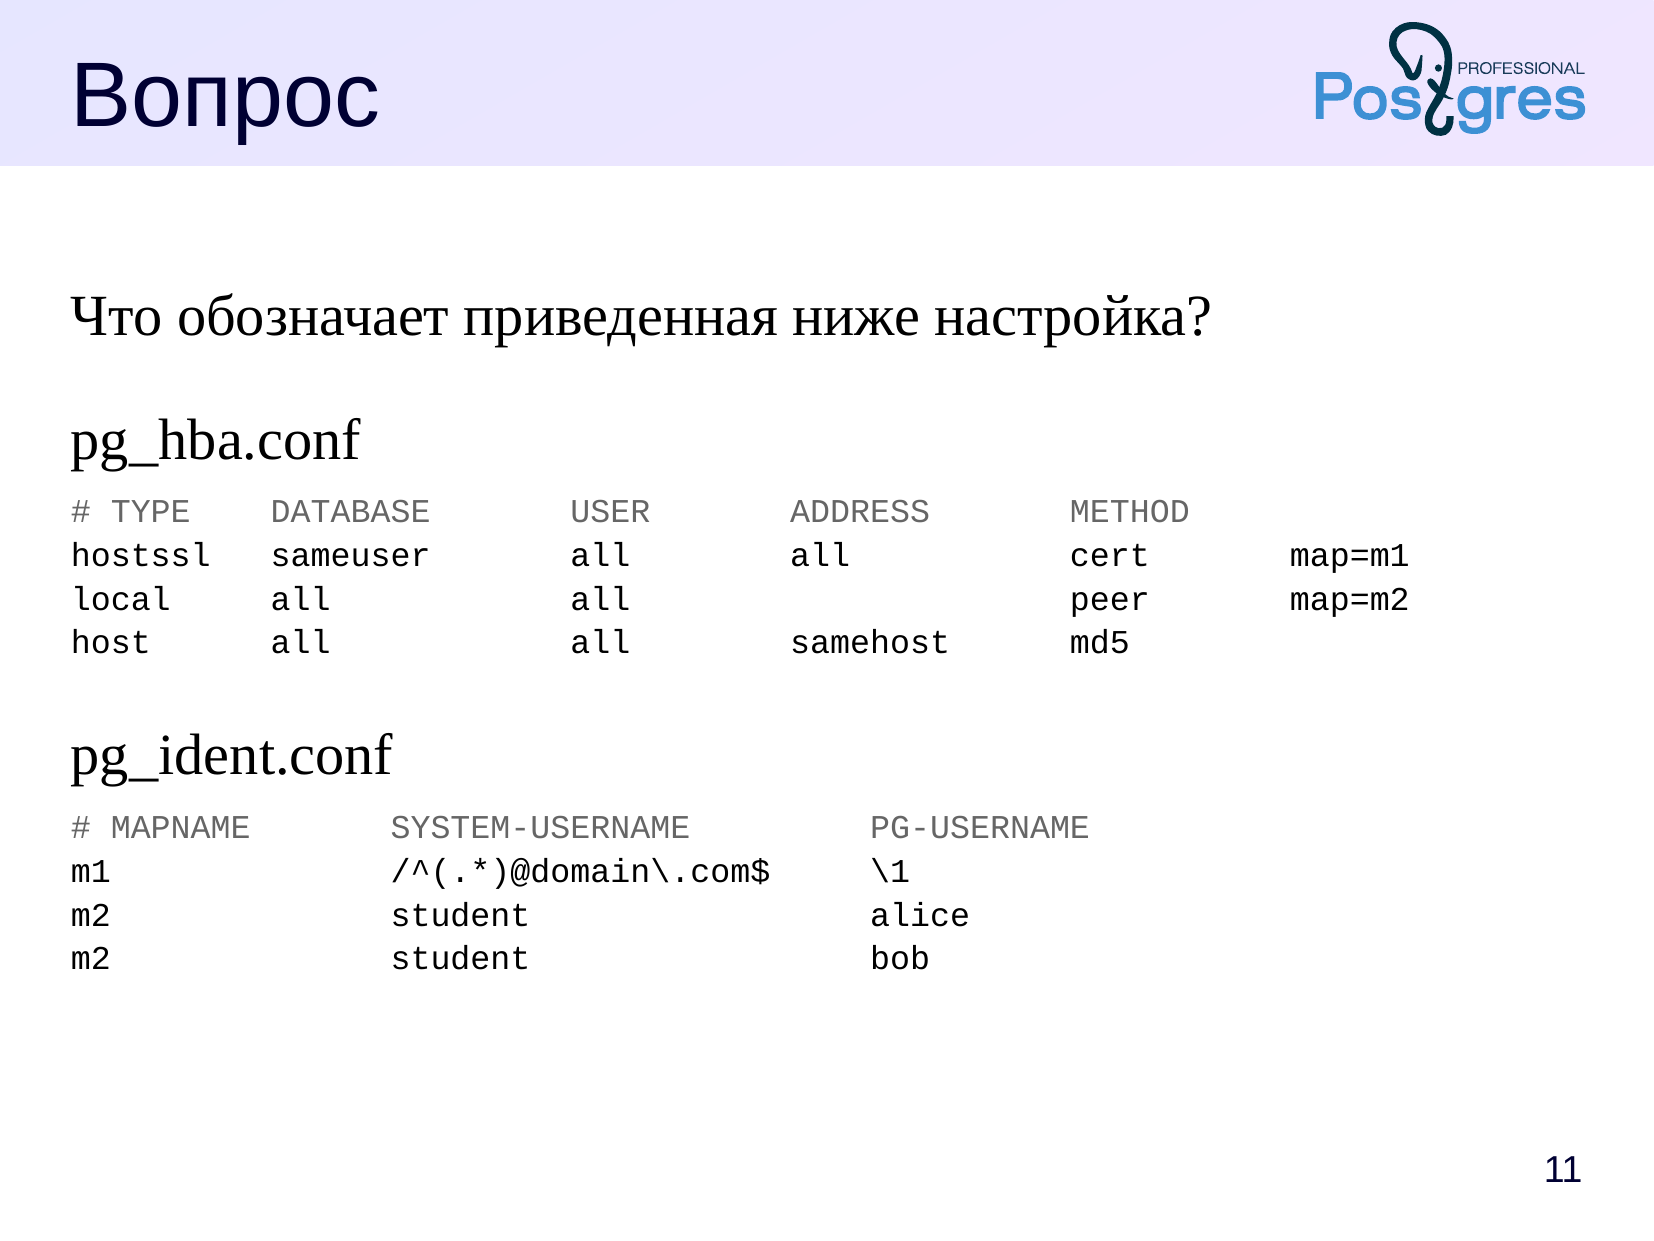

# Вопрос
Что обозначает приведенная ниже настройка?
pg_hba.conf
# TYPE DATABASE USER ADDRESS METHOD
hostssl sameuser all all cert map=m1
local all all peer map=m2
host all all samehost md5
pg_ident.conf
# MAPNAME SYSTEM-USERNAME PG-USERNAME
m1 /^(.*)@domain\.com$ \1
m2 student alice
m2 student bob